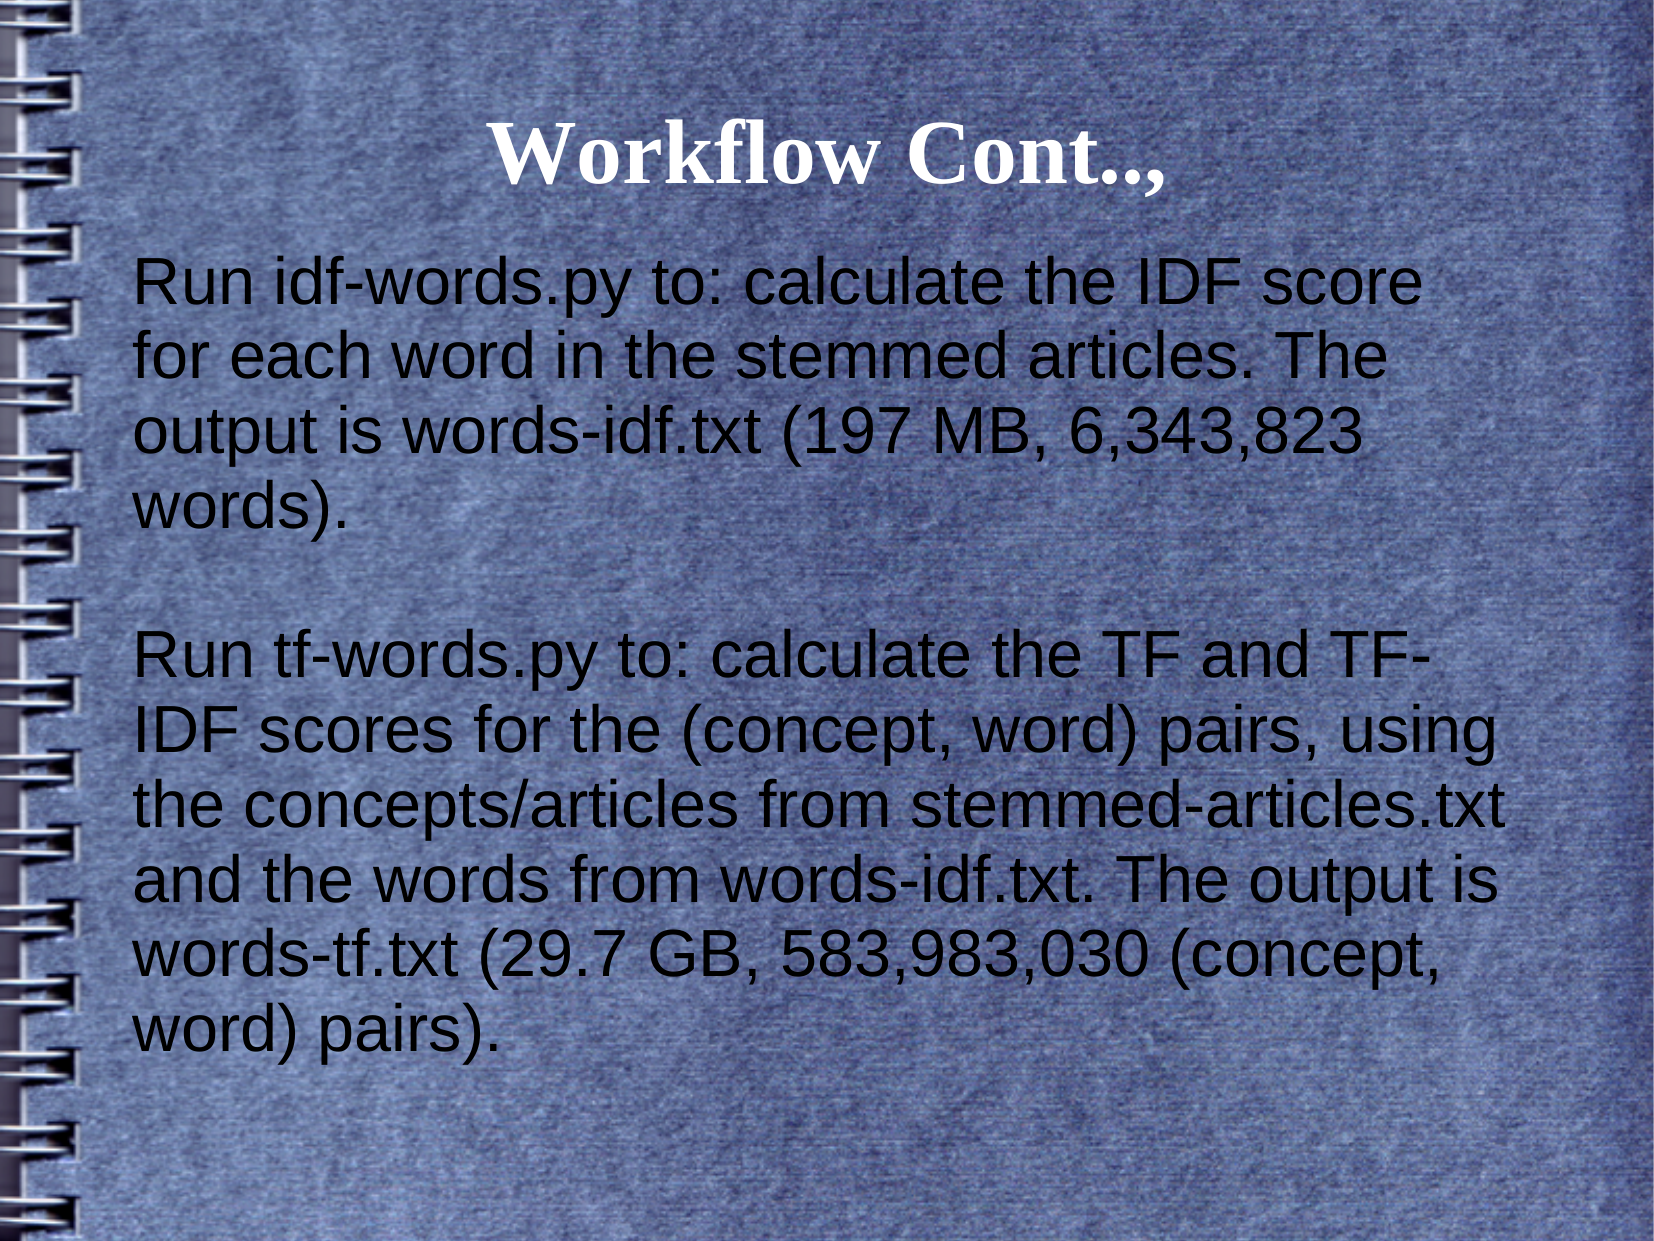

# Workflow Cont..,
Run idf-words.py to: calculate the IDF score for each word in the stemmed articles. The output is words-idf.txt (197 MB, 6,343,823 words).
Run tf-words.py to: calculate the TF and TF-IDF scores for the (concept, word) pairs, using the concepts/articles from stemmed-articles.txt and the words from words-idf.txt. The output is words-tf.txt (29.7 GB, 583,983,030 (concept, word) pairs).